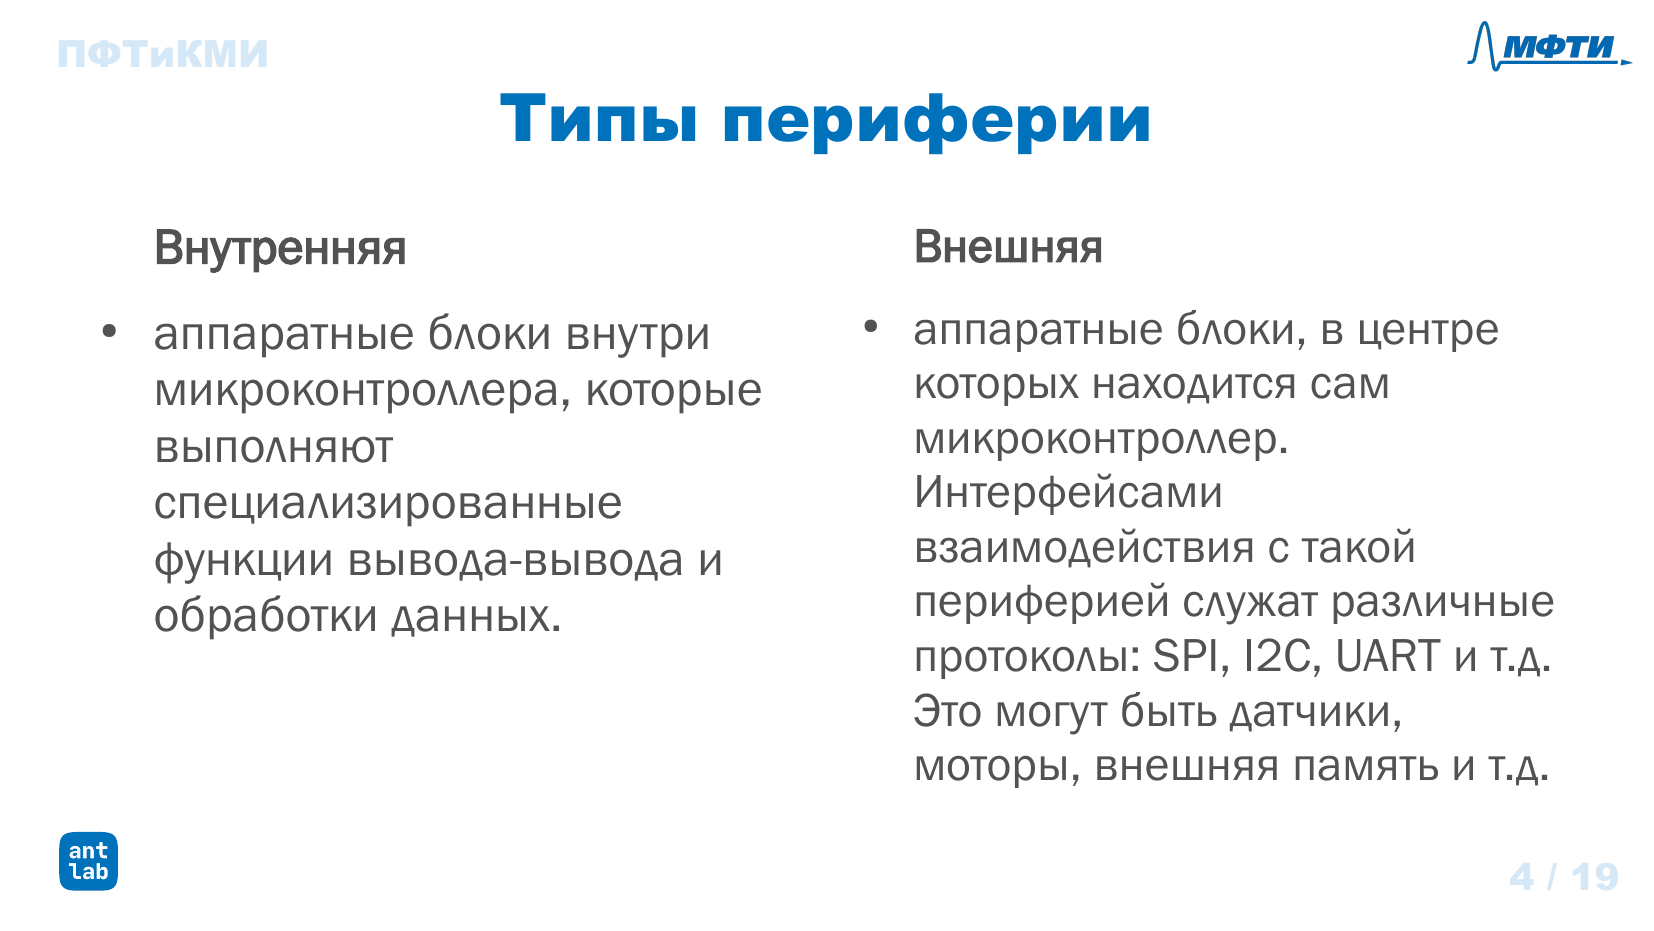

# Типы периферии
Внутренняя
аппаратные блоки внутри микроконтроллера, которые выполняют специализированные функции вывода-вывода и обработки данных.
Внешняя
аппаратные блоки, в центре которых находится сам микроконтроллер. Интерфейсами взаимодействия с такой периферией служат различные протоколы: SPI, I2C, UART и т.д. Это могут быть датчики, моторы, внешняя память и т.д.